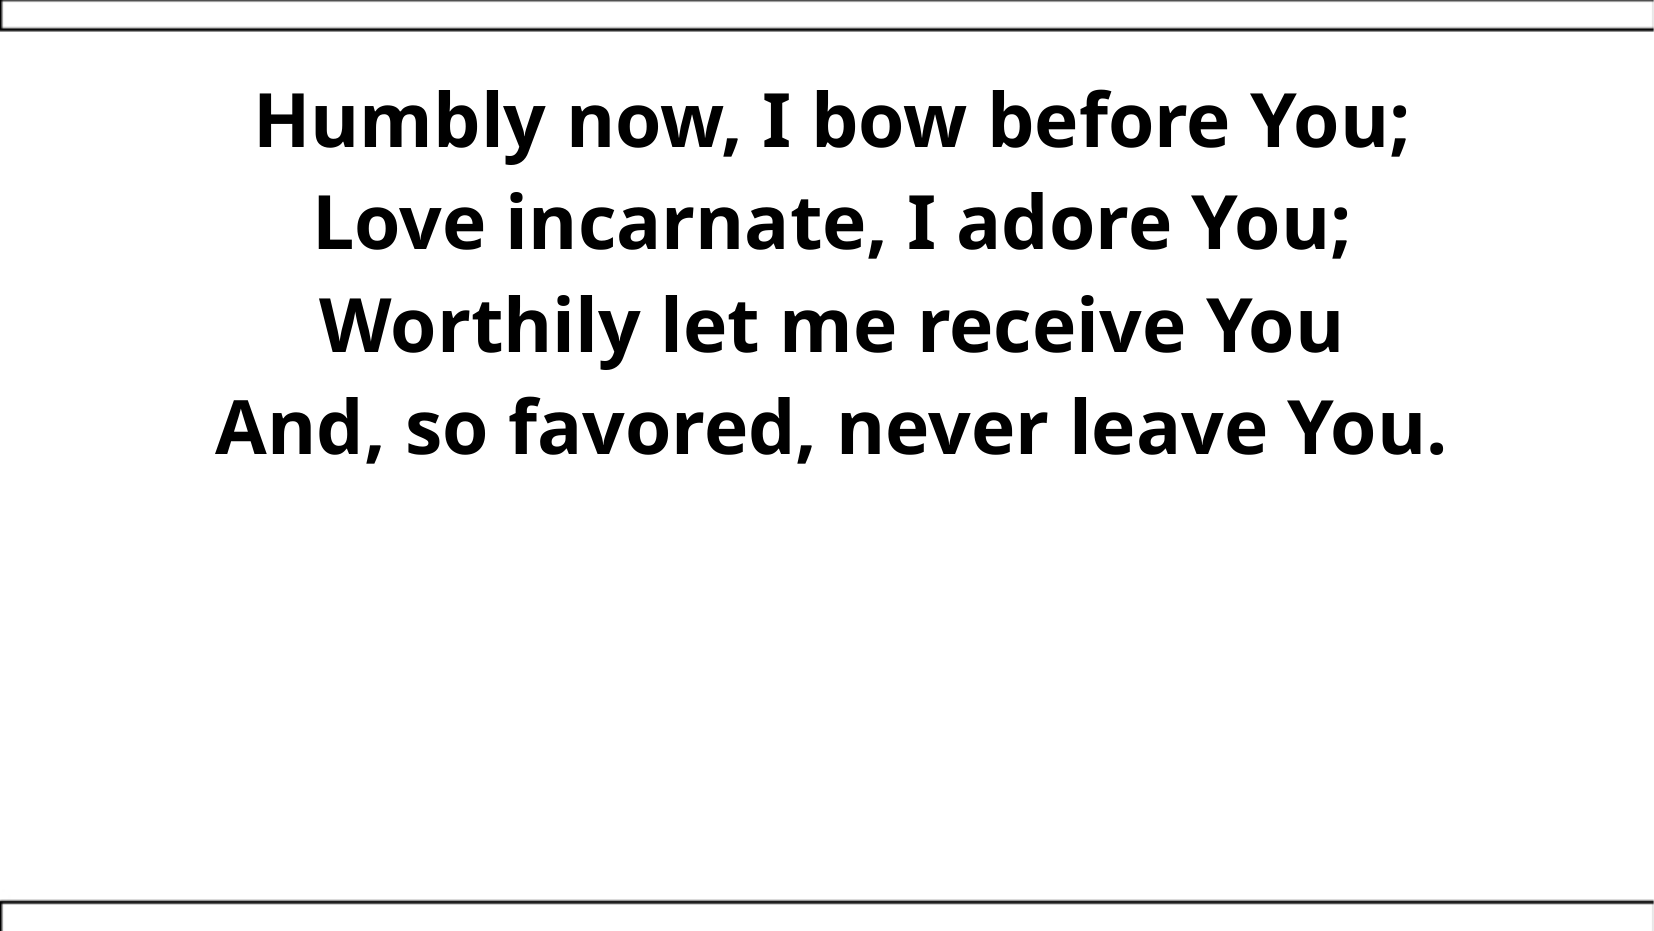

Humbly now, I bow before You;
Love incarnate, I adore You;
Worthily let me receive You
And, so favored, never leave You.